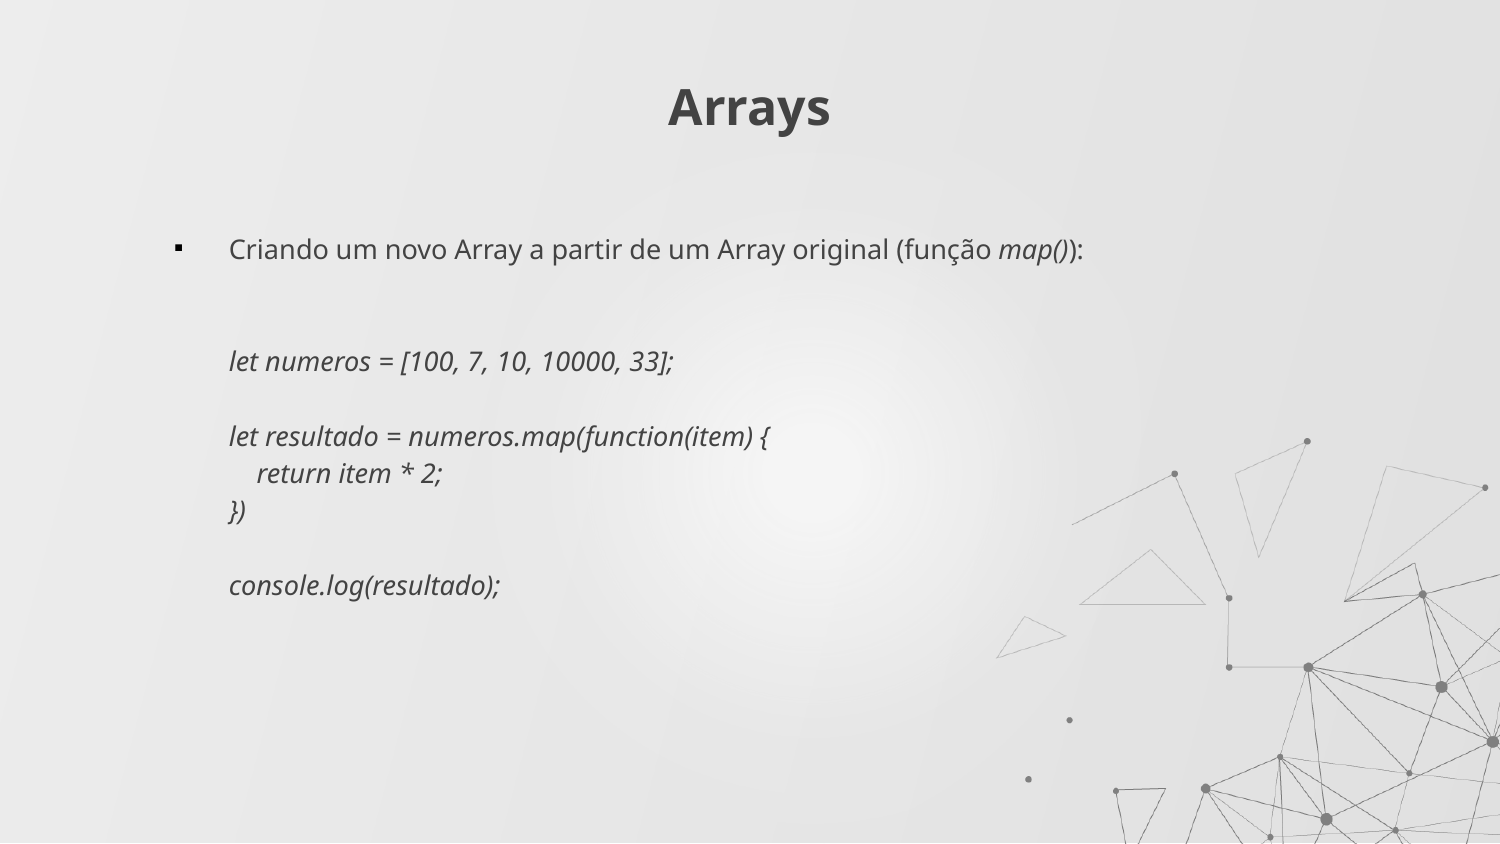

Arrays
# Criando um novo Array a partir de um Array original (função map()):
let numeros = [100, 7, 10, 10000, 33];
let resultado = numeros.map(function(item) {
 return item * 2;
})
console.log(resultado);